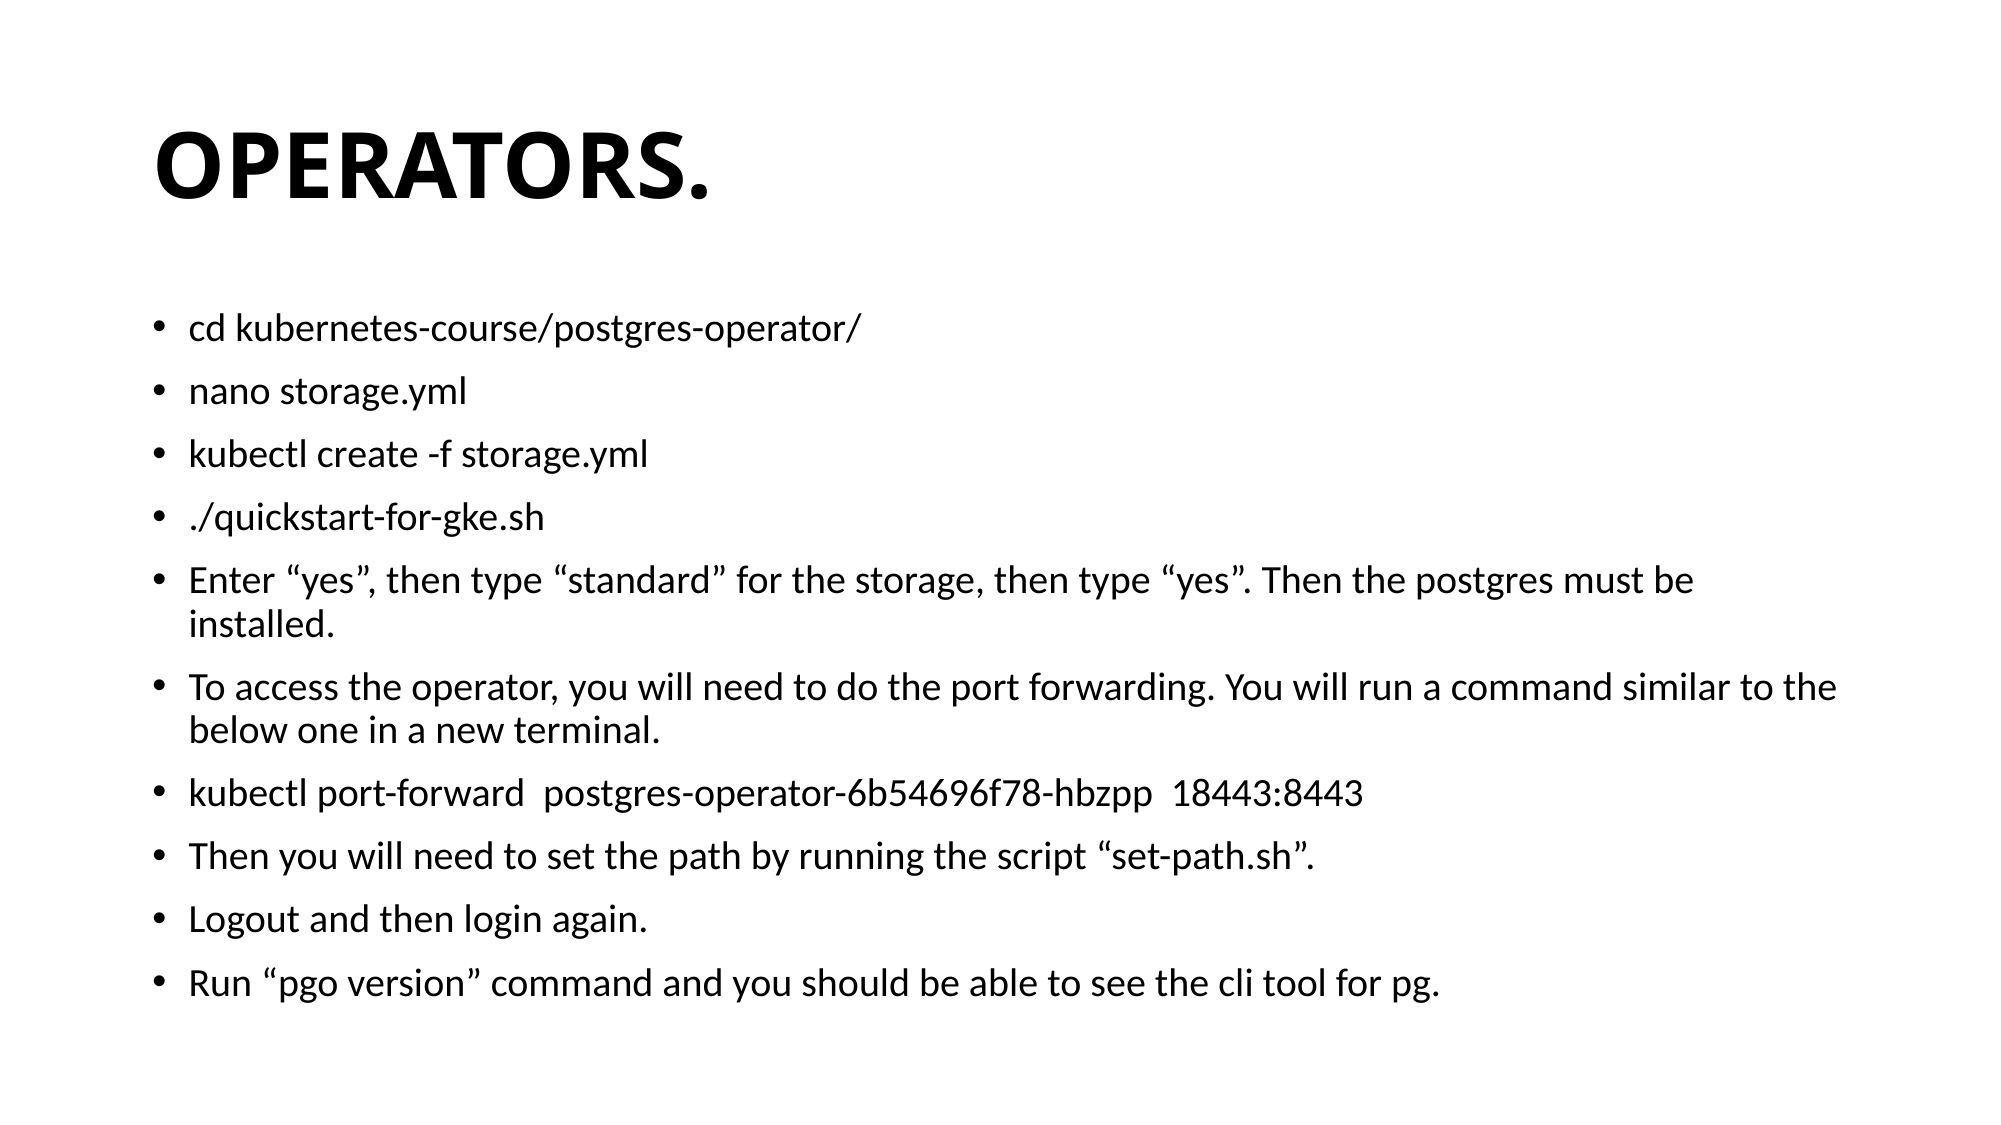

# OPERATORS.
cd kubernetes-course/postgres-operator/
nano storage.yml
kubectl create -f storage.yml
./quickstart-for-gke.sh
Enter “yes”, then type “standard” for the storage, then type “yes”. Then the postgres must be installed.
To access the operator, you will need to do the port forwarding. You will run a command similar to the below one in a new terminal.
kubectl port-forward postgres-operator-6b54696f78-hbzpp 18443:8443
Then you will need to set the path by running the script “set-path.sh”.
Logout and then login again.
Run “pgo version” command and you should be able to see the cli tool for pg.